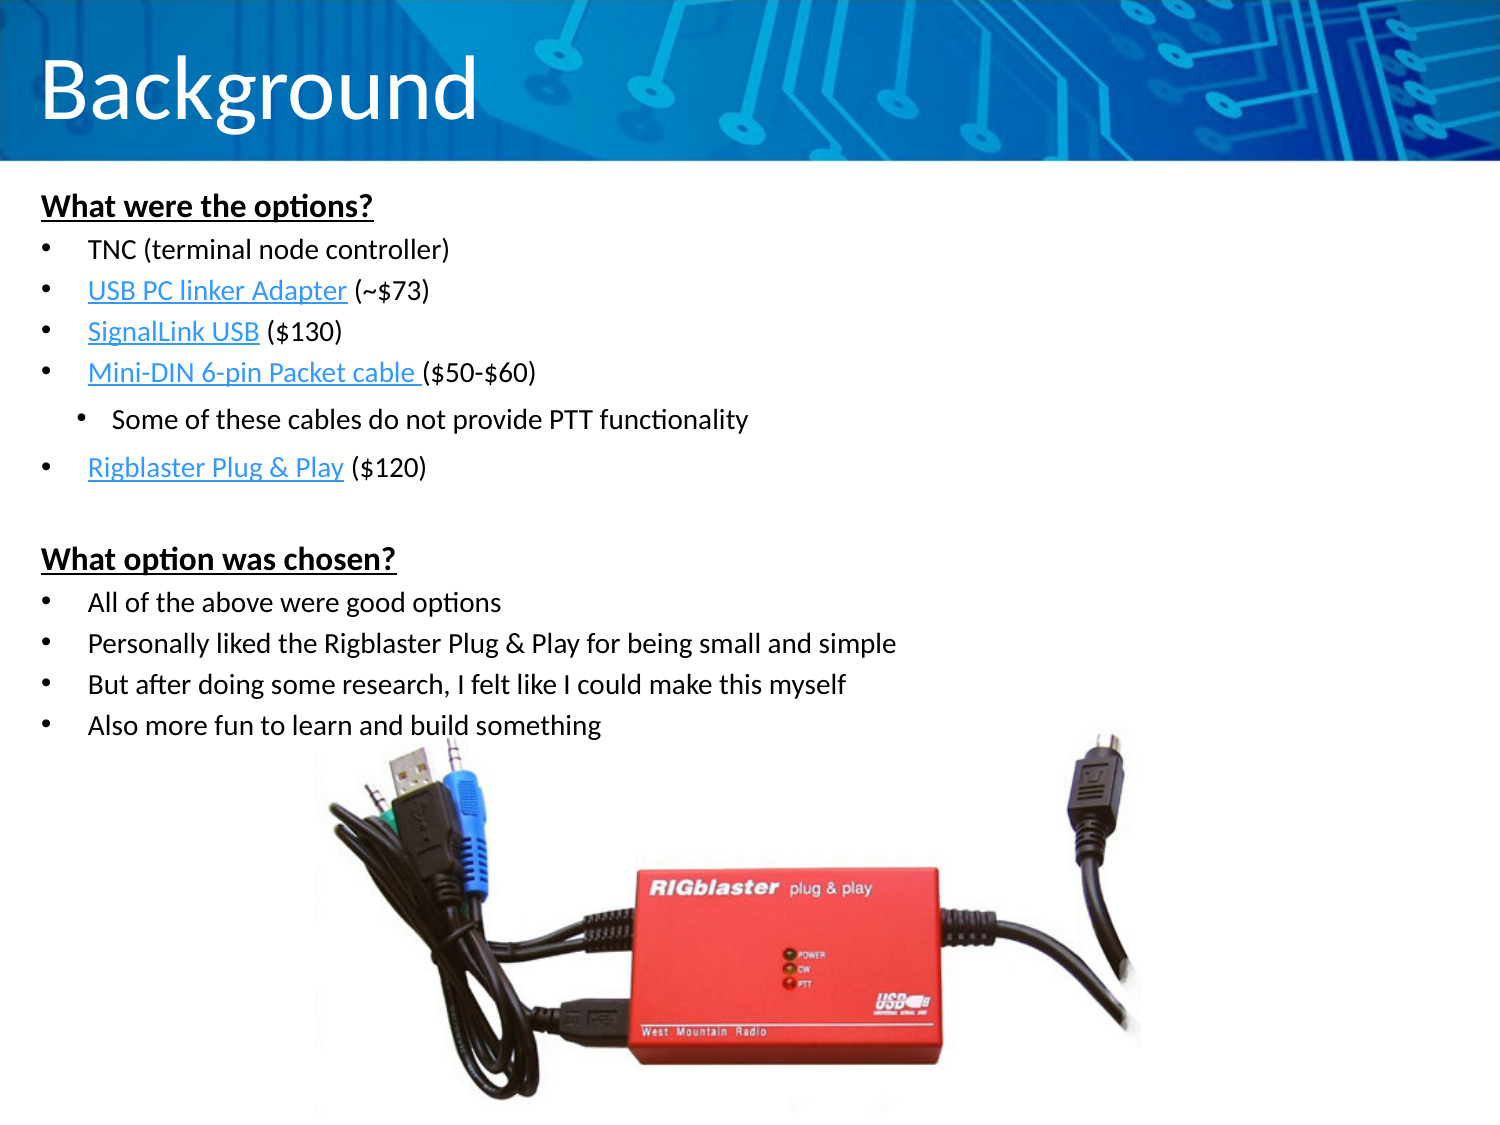

# Background
What were the options?
TNC (terminal node controller)
USB PC linker Adapter (~$73)
SignalLink USB ($130)
Mini-DIN 6-pin Packet cable ($50-$60)
Some of these cables do not provide PTT functionality
Rigblaster Plug & Play ($120)
What option was chosen?
All of the above were good options
Personally liked the Rigblaster Plug & Play for being small and simple
But after doing some research, I felt like I could make this myself
Also more fun to learn and build something